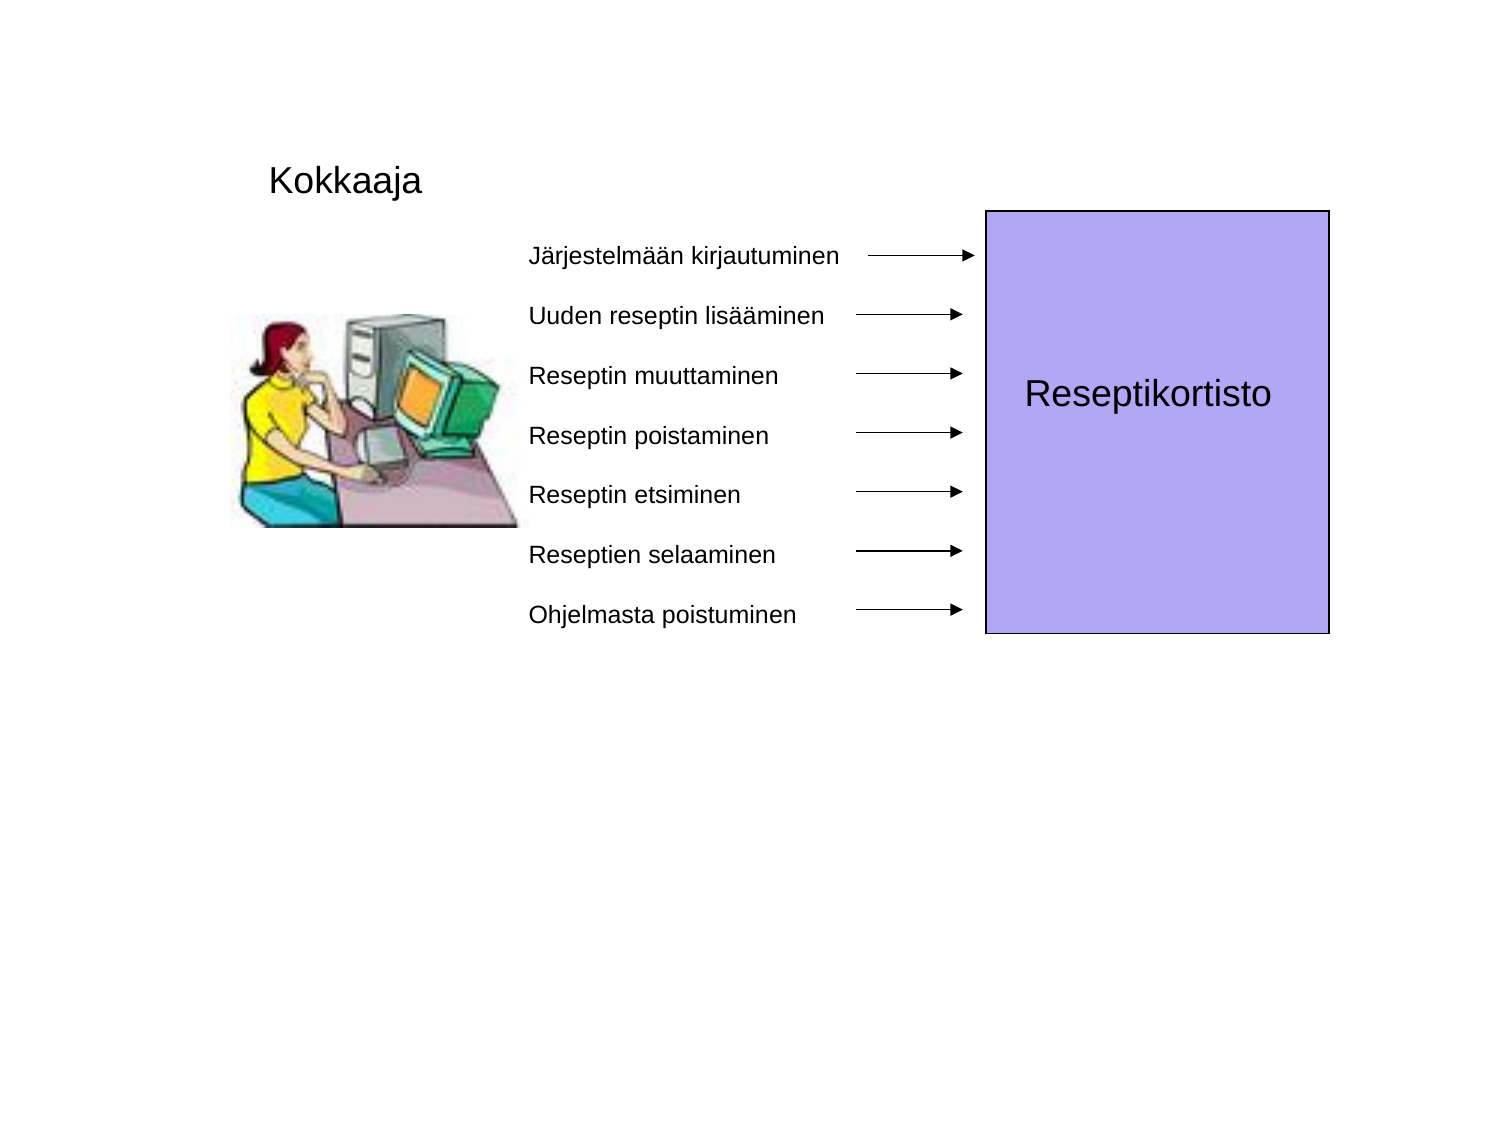

Kokkaaja
Järjestelmään kirjautuminen
Uuden reseptin lisääminen
Reseptin muuttaminen
Reseptin poistaminen
Reseptin etsiminen
Reseptien selaaminen
Ohjelmasta poistuminen
Reseptikortisto